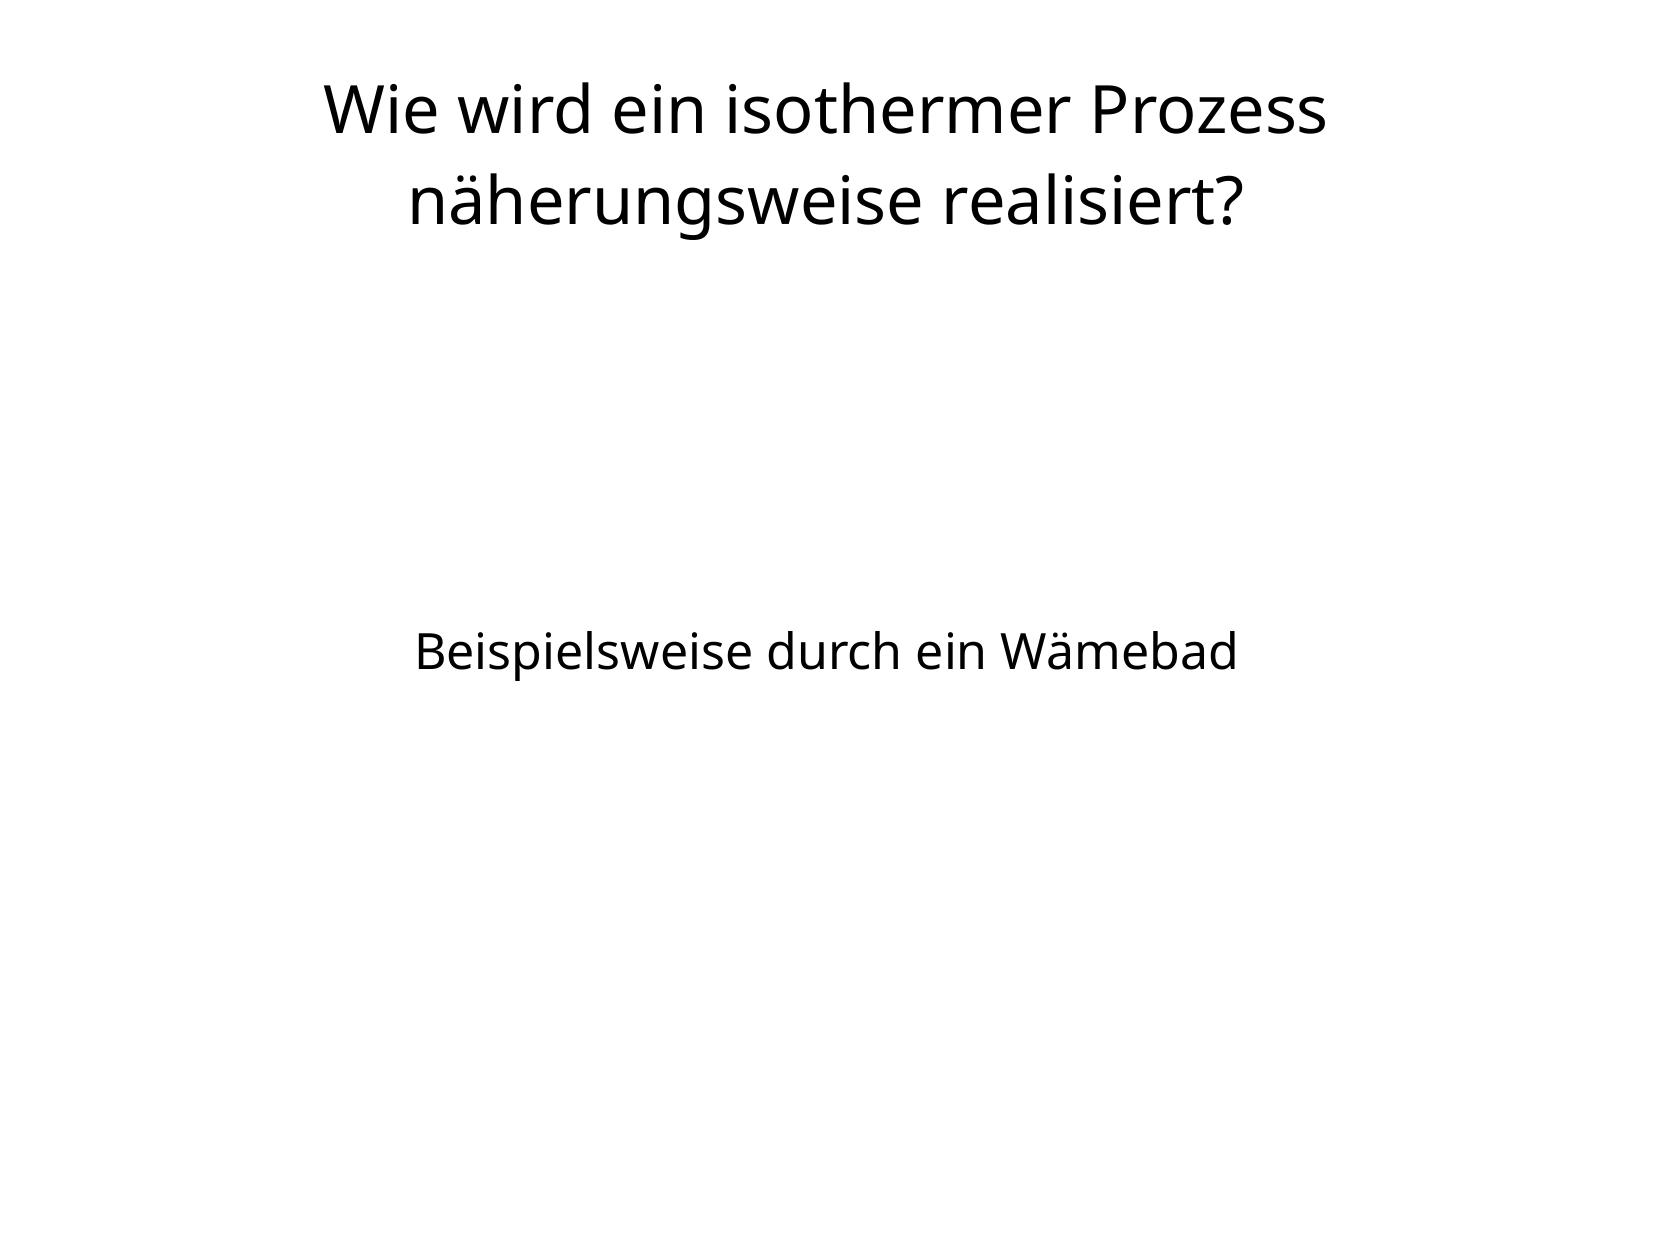

# Wie wird ein isothermer Prozess näherungsweise realisiert?
Beispielsweise durch ein Wämebad